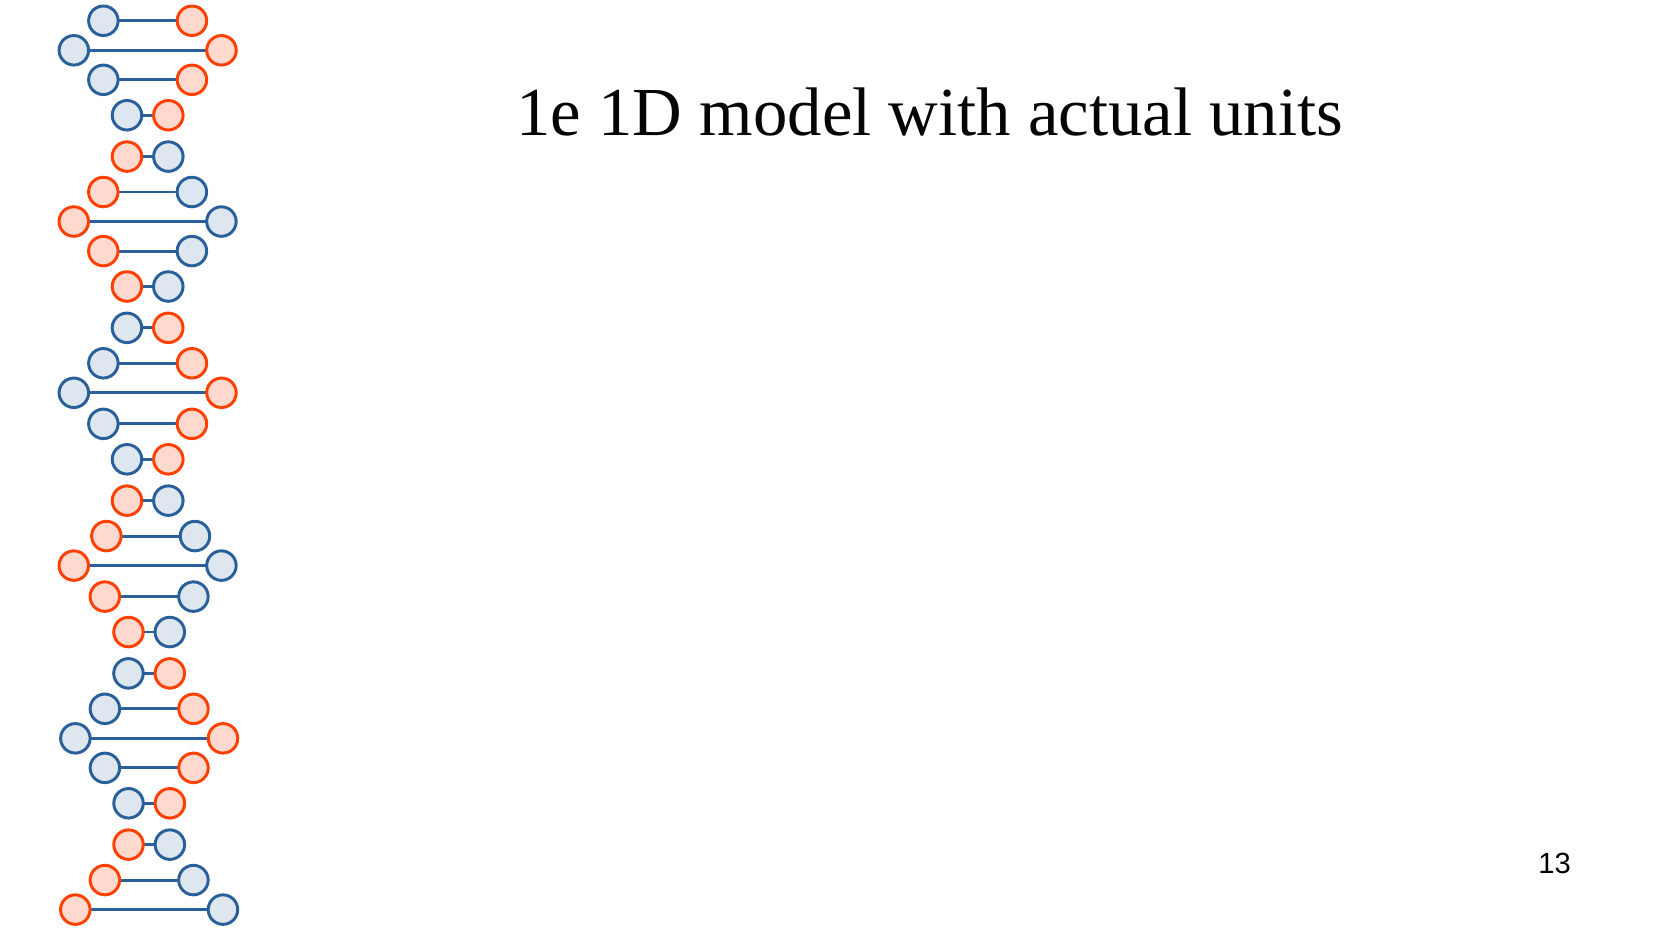

# 1e 1D model with actual units
13